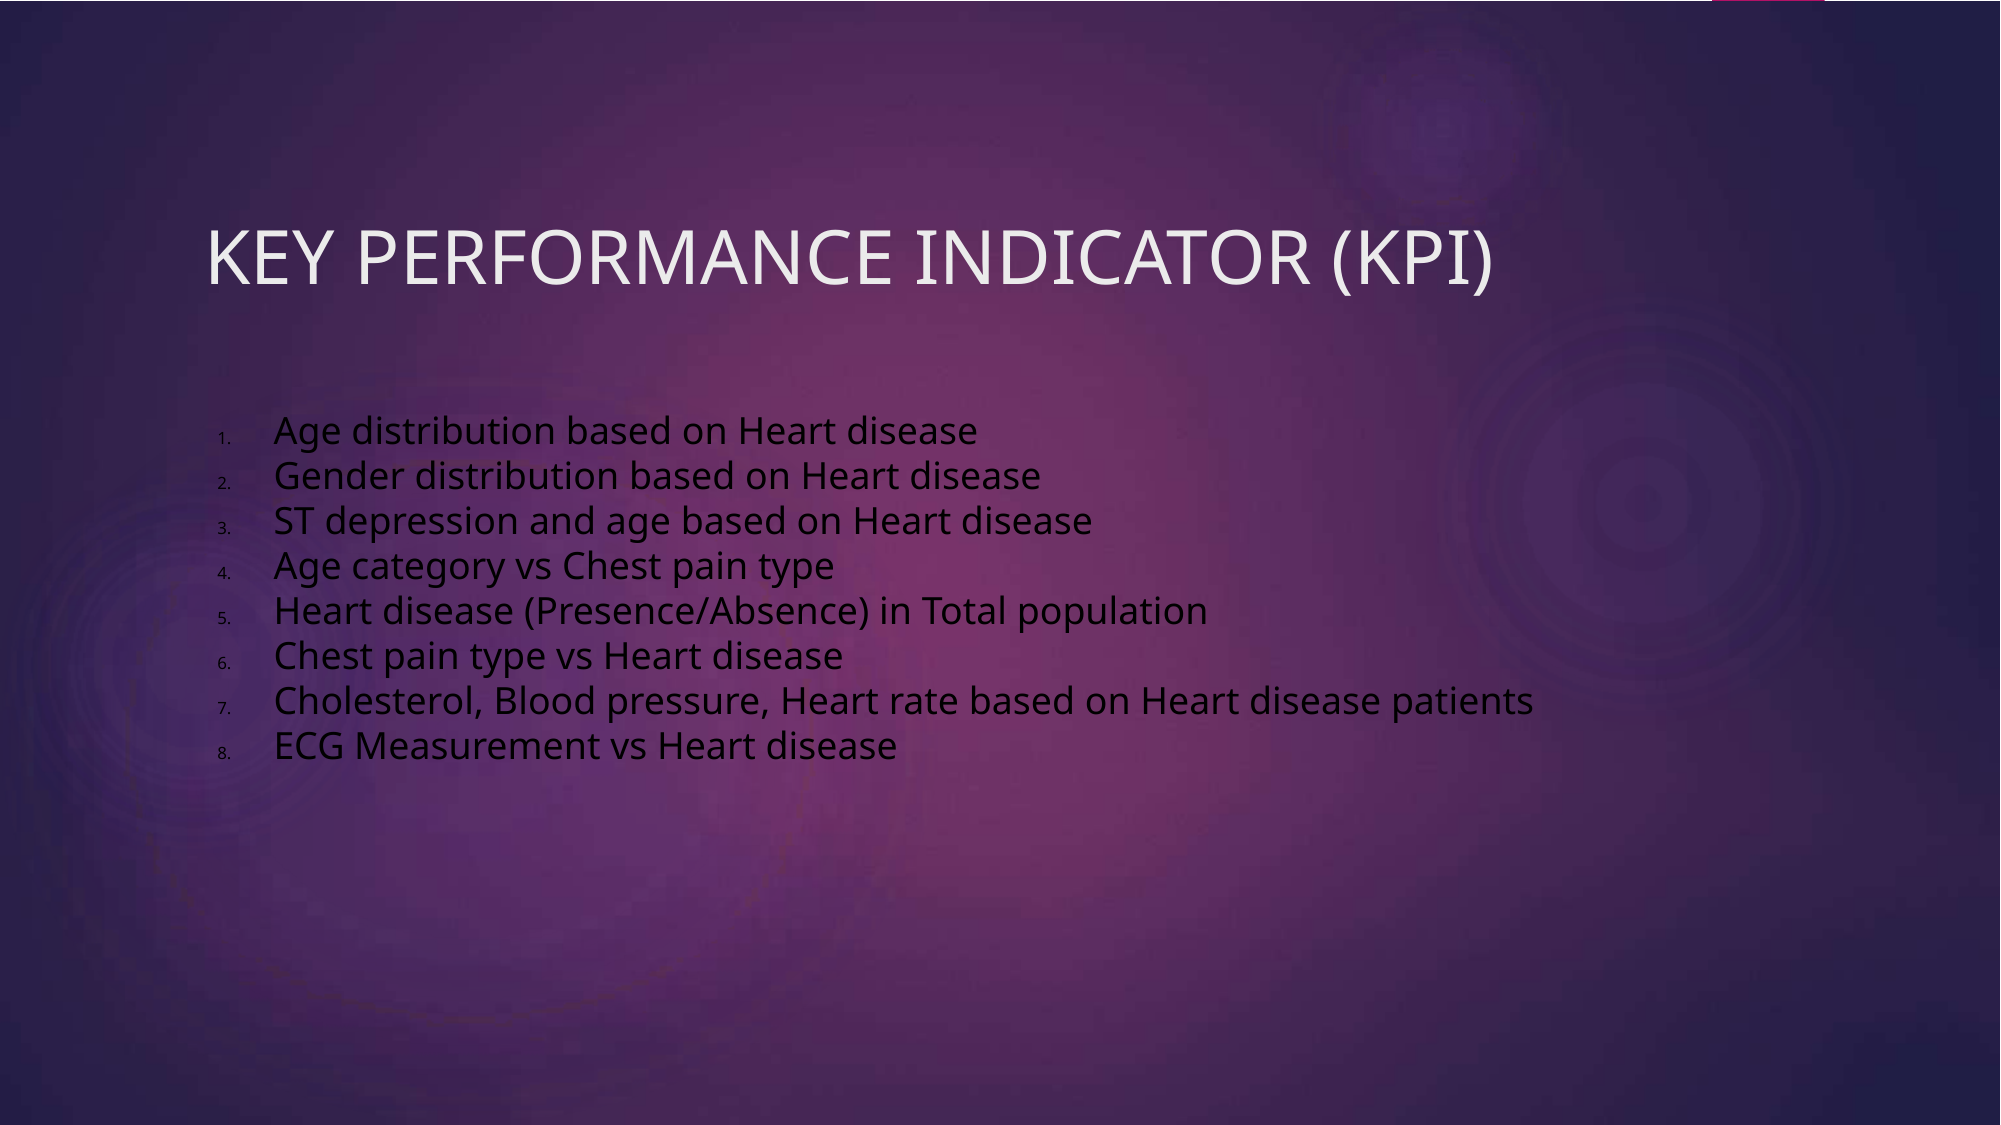

# KEY PERFORMANCE INDICATOR (KPI)
Age distribution based on Heart disease
Gender distribution based on Heart disease
ST depression and age based on Heart disease
Age category vs Chest pain type
Heart disease (Presence/Absence) in Total population
Chest pain type vs Heart disease
Cholesterol, Blood pressure, Heart rate based on Heart disease patients
ECG Measurement vs Heart disease